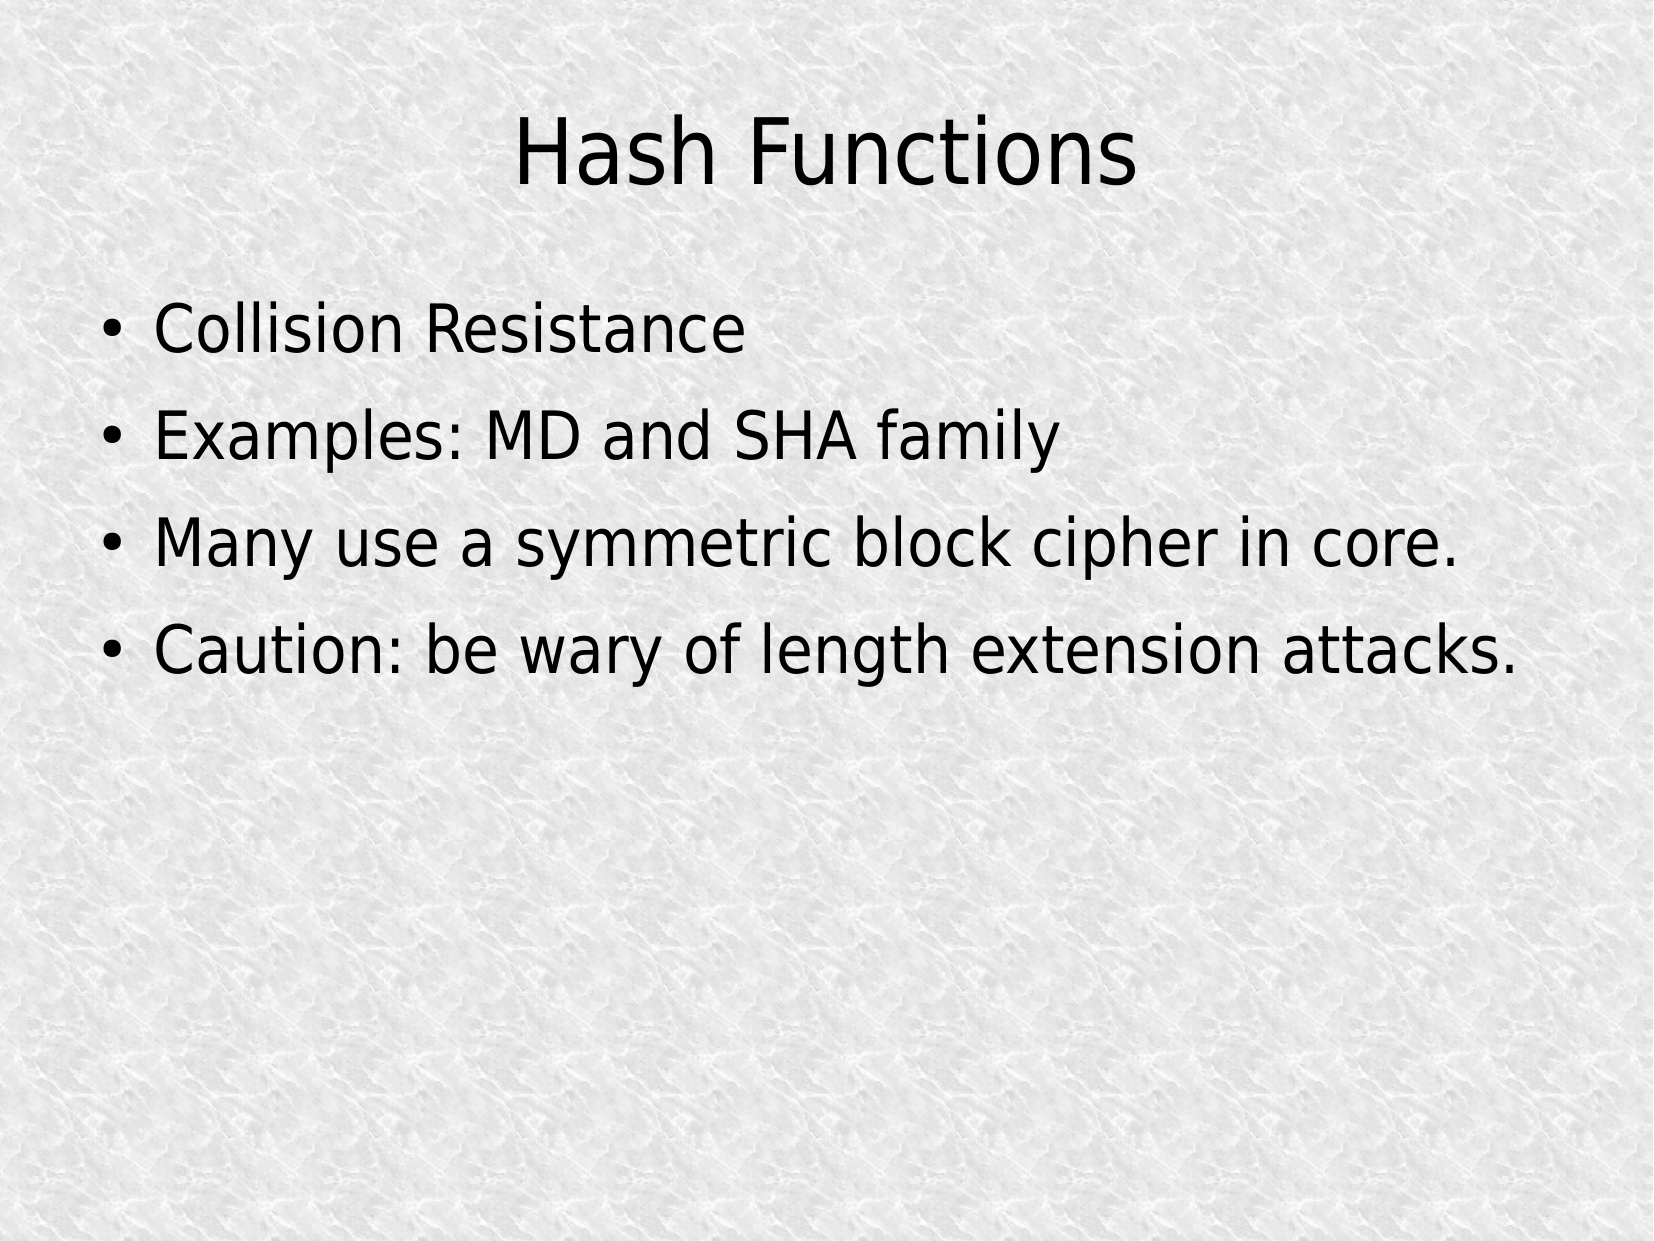

# Hash Functions
Collision Resistance
Examples: MD and SHA family
Many use a symmetric block cipher in core.
Caution: be wary of length extension attacks.